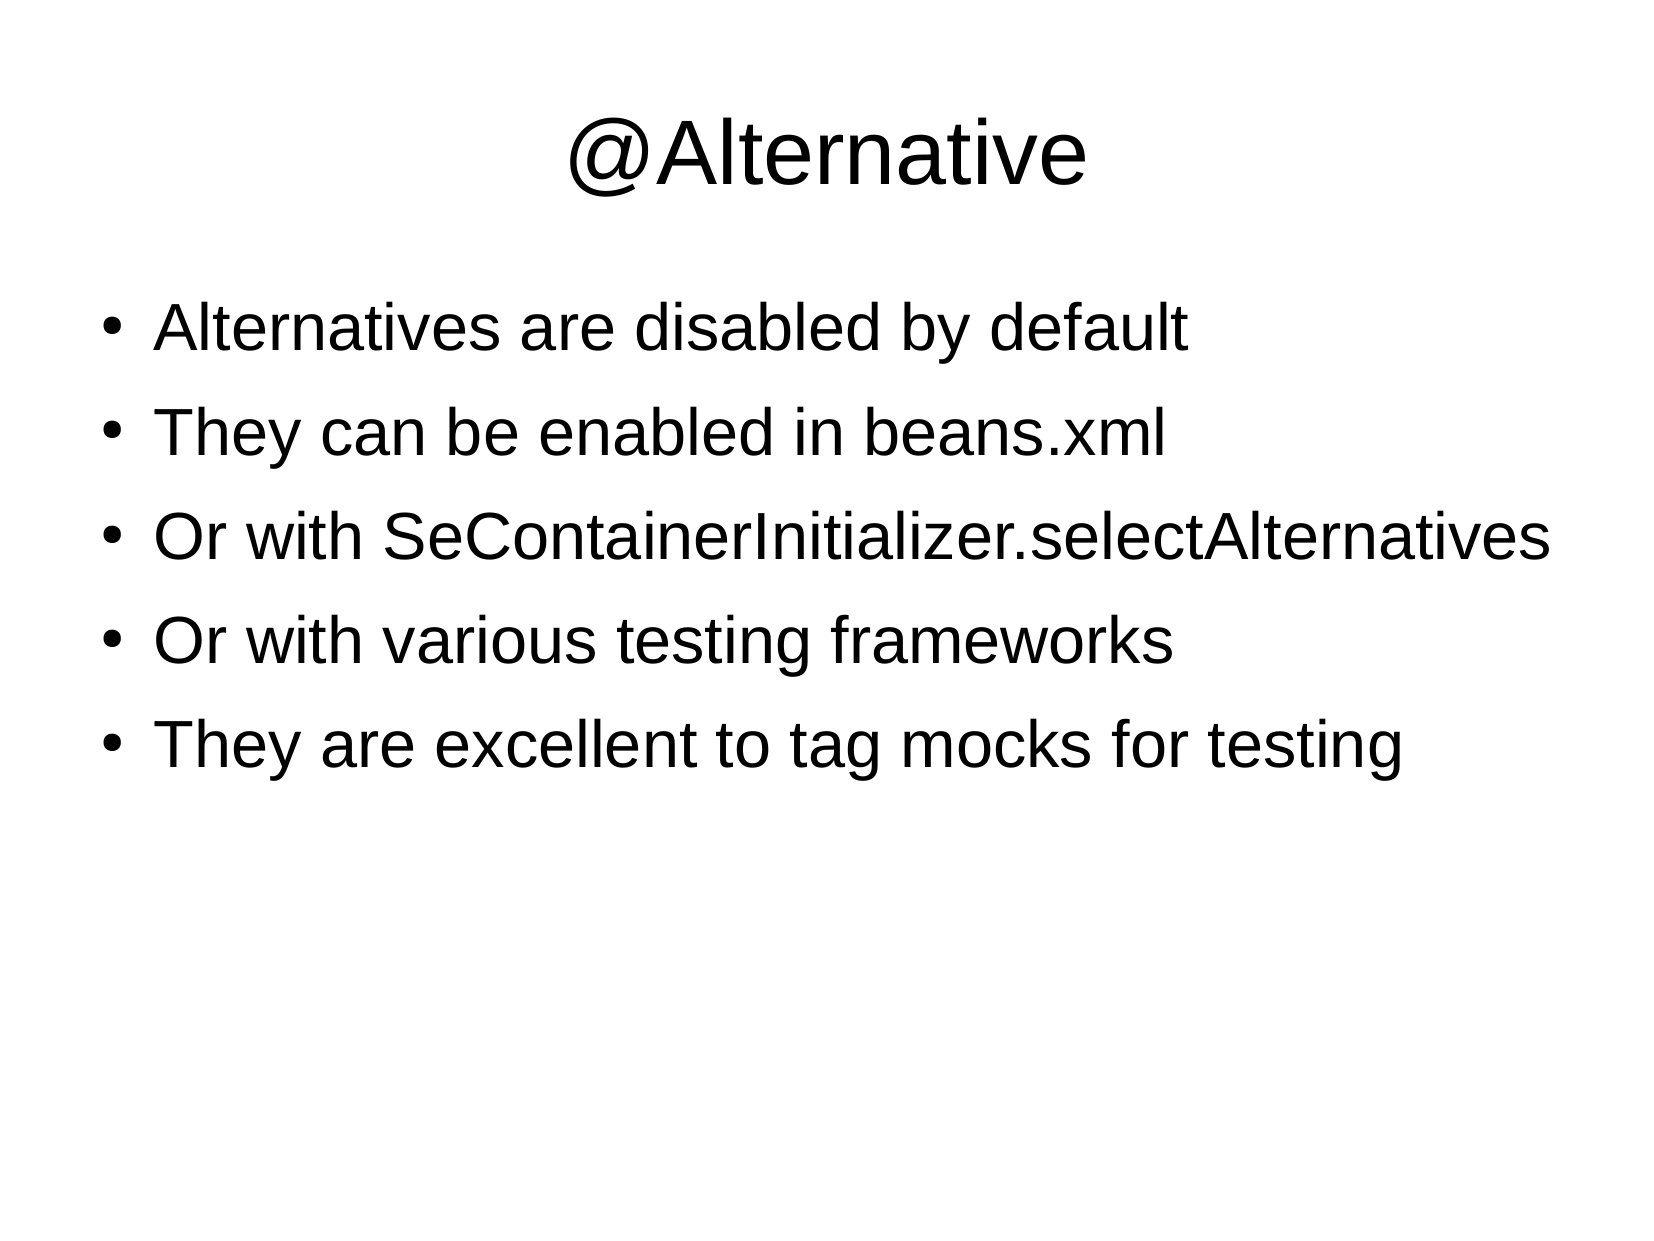

# @Alternative
Alternatives are disabled by default
They can be enabled in beans.xml
Or with SeContainerInitializer.selectAlternatives
Or with various testing frameworks
They are excellent to tag mocks for testing